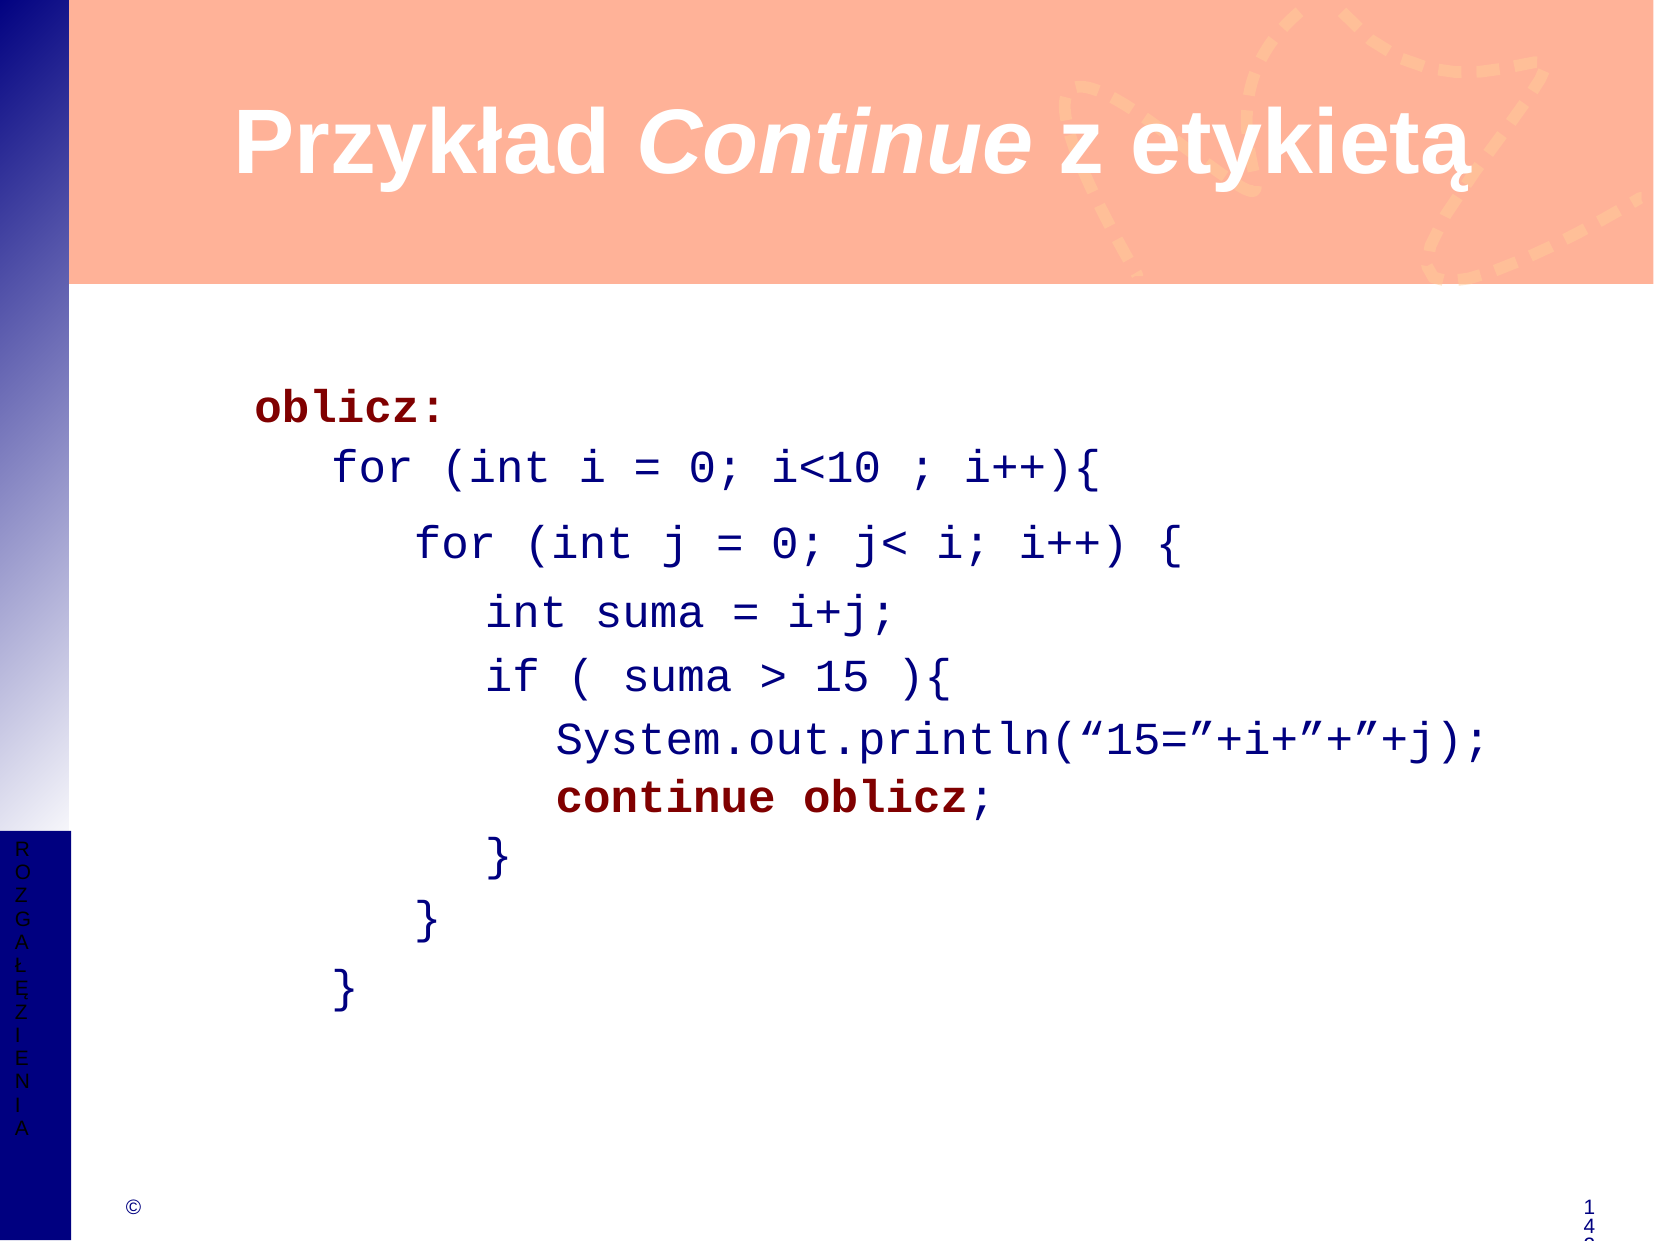

# Przykład Continue z etykietą
oblicz:
for (int i = 0; i<10 ; i++){
for (int j = 0; j< i; i++) {
int suma = i+j;
if ( suma > 15 ){
System.out.println(“15=”+i+”+”+j);
continue oblicz;
}
}
}
R
O
Z
G
A
Ł
Ę
Z
I
E
N
I
A